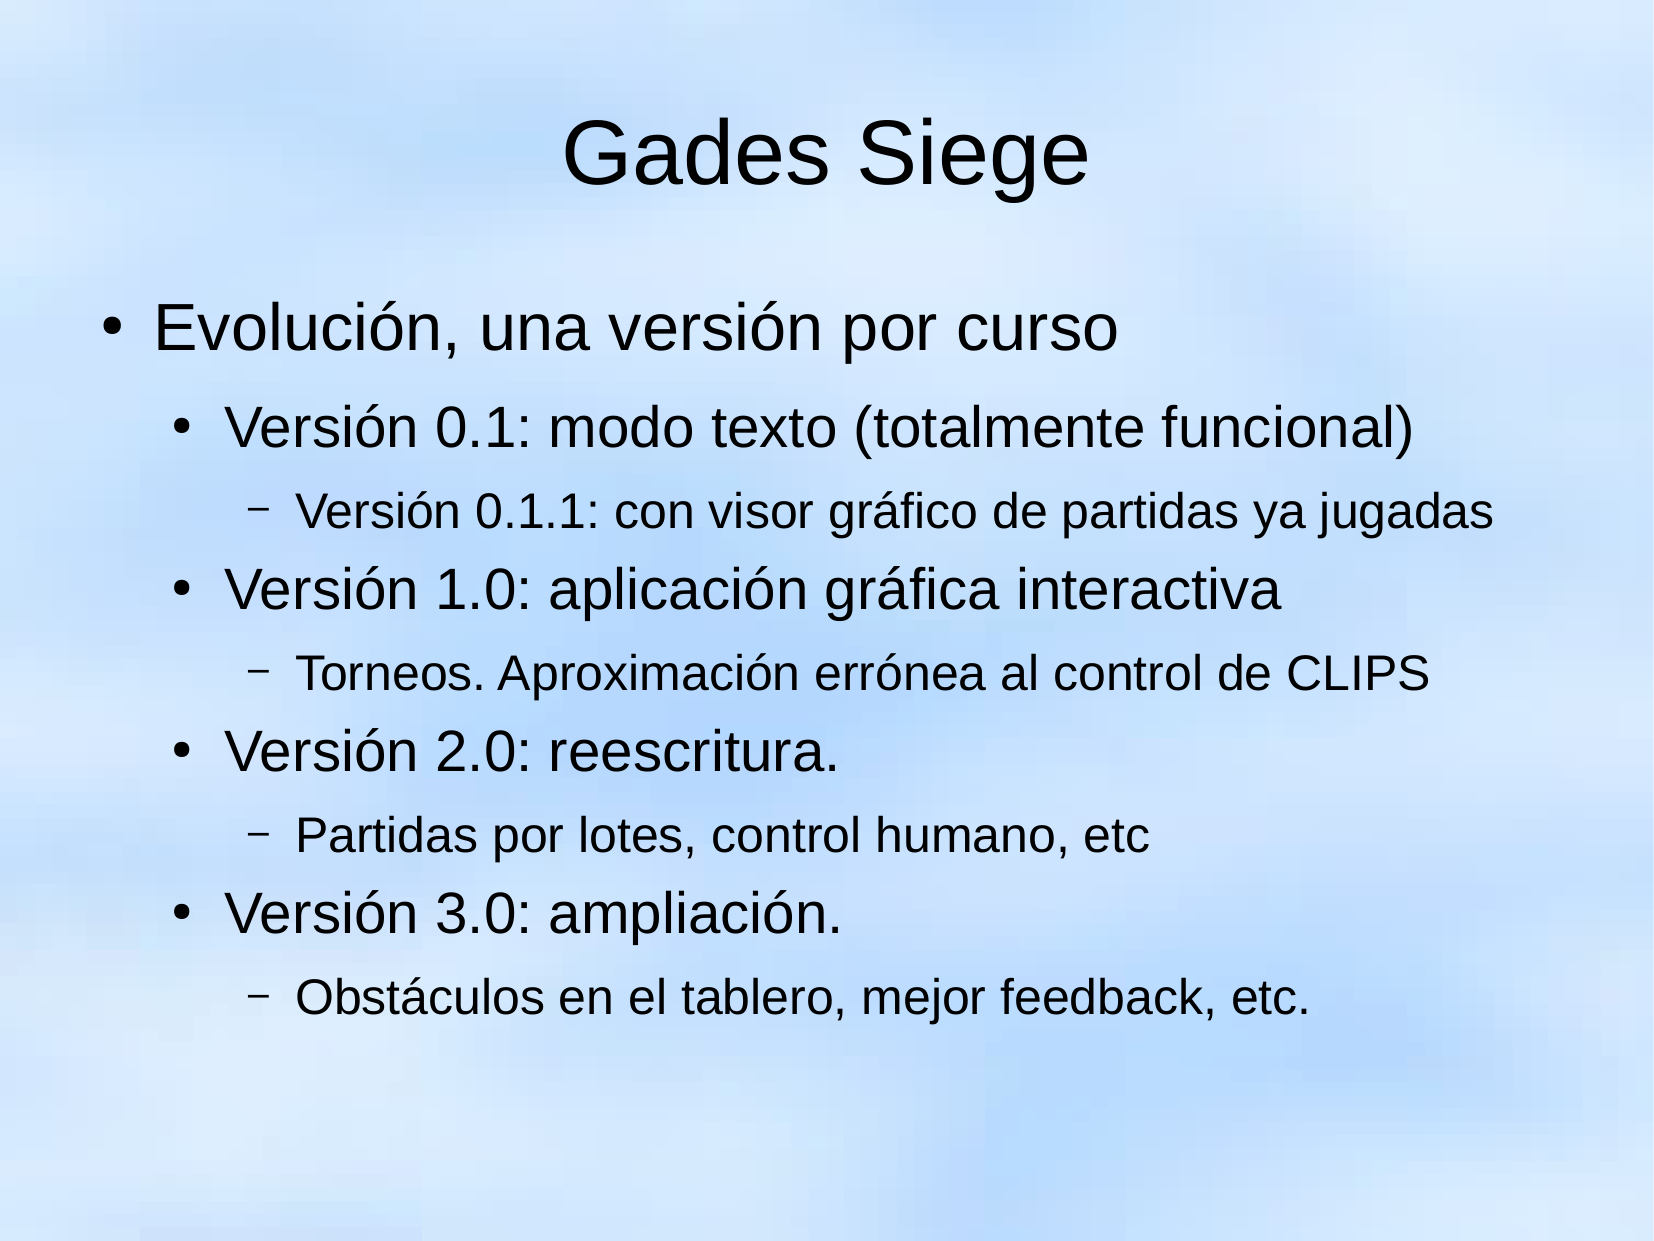

# Gades Siege
Evolución, una versión por curso
Versión 0.1: modo texto (totalmente funcional)
Versión 0.1.1: con visor gráfico de partidas ya jugadas
Versión 1.0: aplicación gráfica interactiva
Torneos. Aproximación errónea al control de CLIPS
Versión 2.0: reescritura.
Partidas por lotes, control humano, etc
Versión 3.0: ampliación.
Obstáculos en el tablero, mejor feedback, etc.